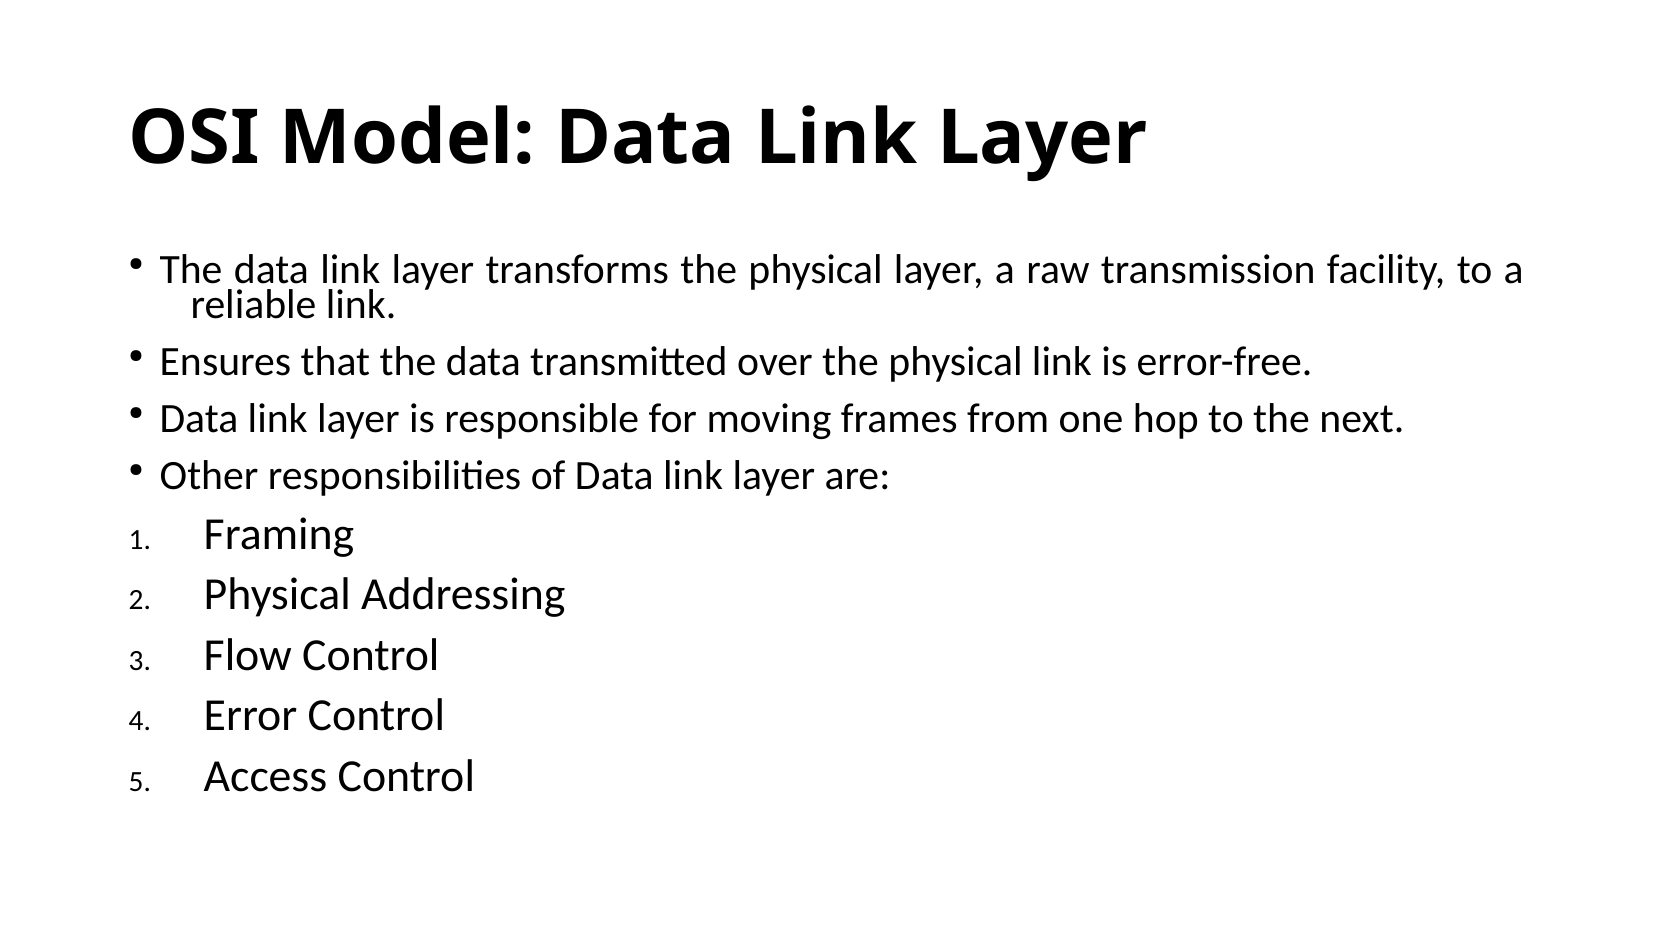

# OSI Model: Data Link Layer
The data link layer transforms the physical layer, a raw transmission facility, to a reliable link.
Ensures that the data transmitted over the physical link is error-free.
Data link layer is responsible for moving frames from one hop to the next.
Other responsibilities of Data link layer are:
Framing
Physical Addressing
Flow Control
Error Control
Access Control